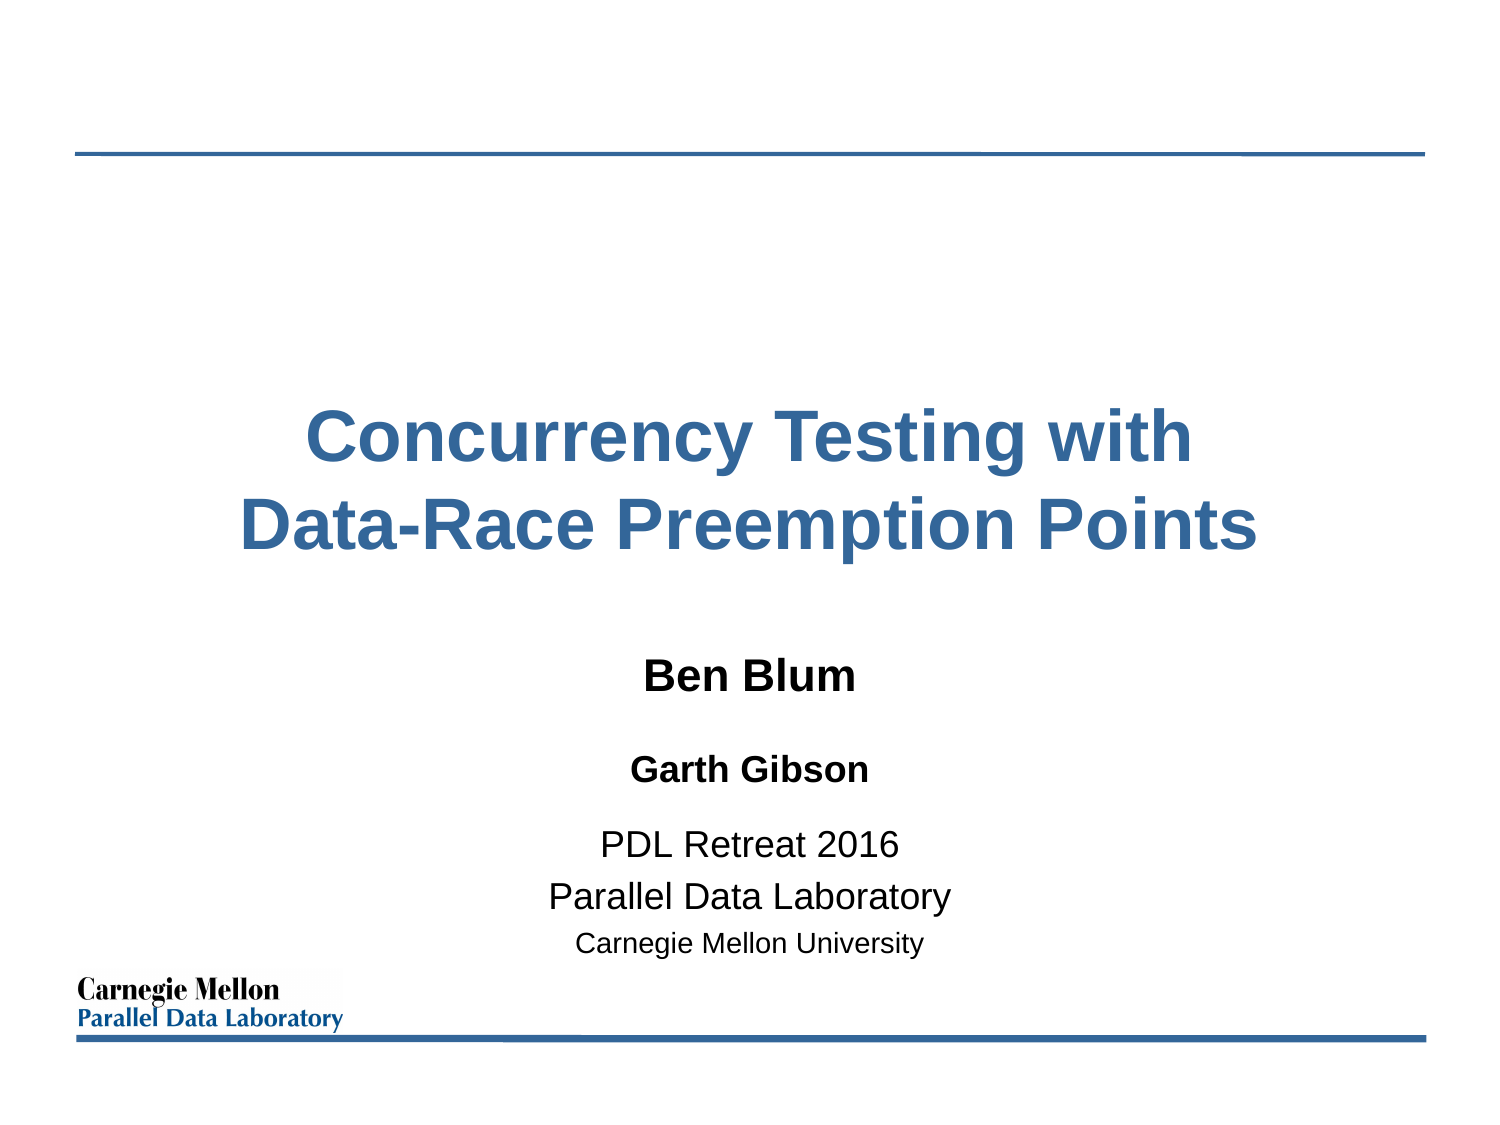

# Concurrency Testing with Data-Race Preemption Points
Ben Blum
Garth Gibson
PDL Retreat 2016
Parallel Data Laboratory
Carnegie Mellon University